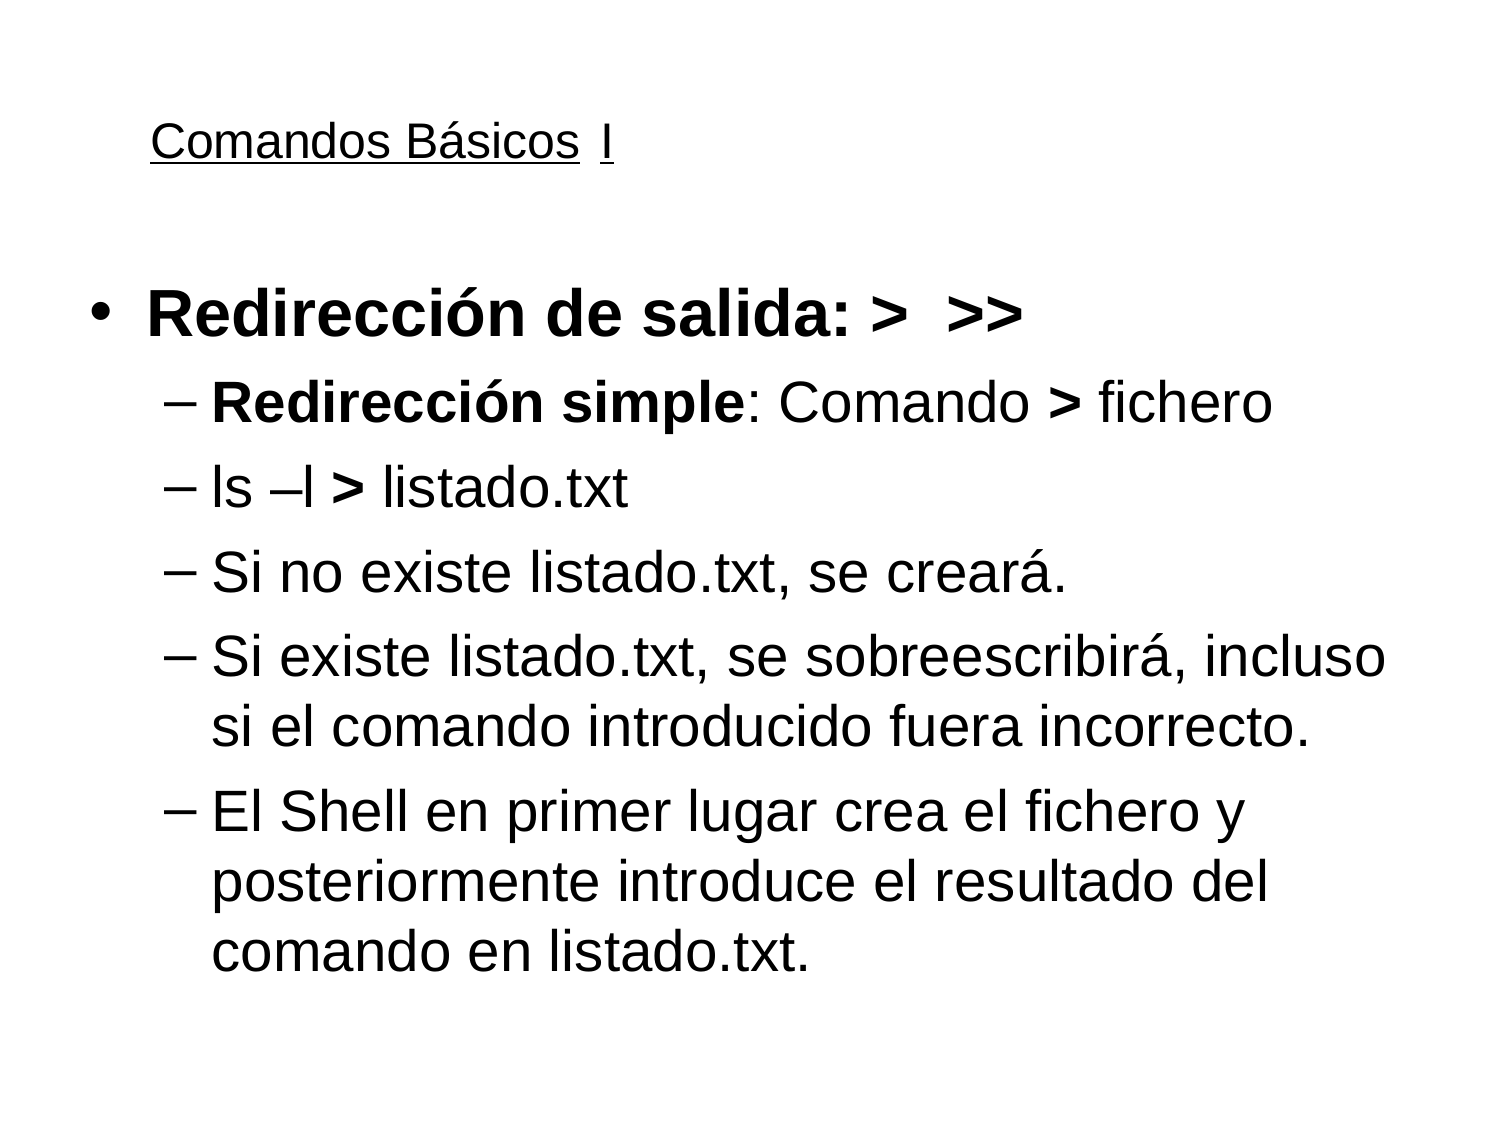

# Comandos Básicos	I
Redirección de salida: > >>
Redirección simple: Comando > fichero
ls –l > listado.txt
Si no existe listado.txt, se creará.
Si existe listado.txt, se sobreescribirá, incluso si el comando introducido fuera incorrecto.
El Shell en primer lugar crea el fichero y posteriormente introduce el resultado del comando en listado.txt.